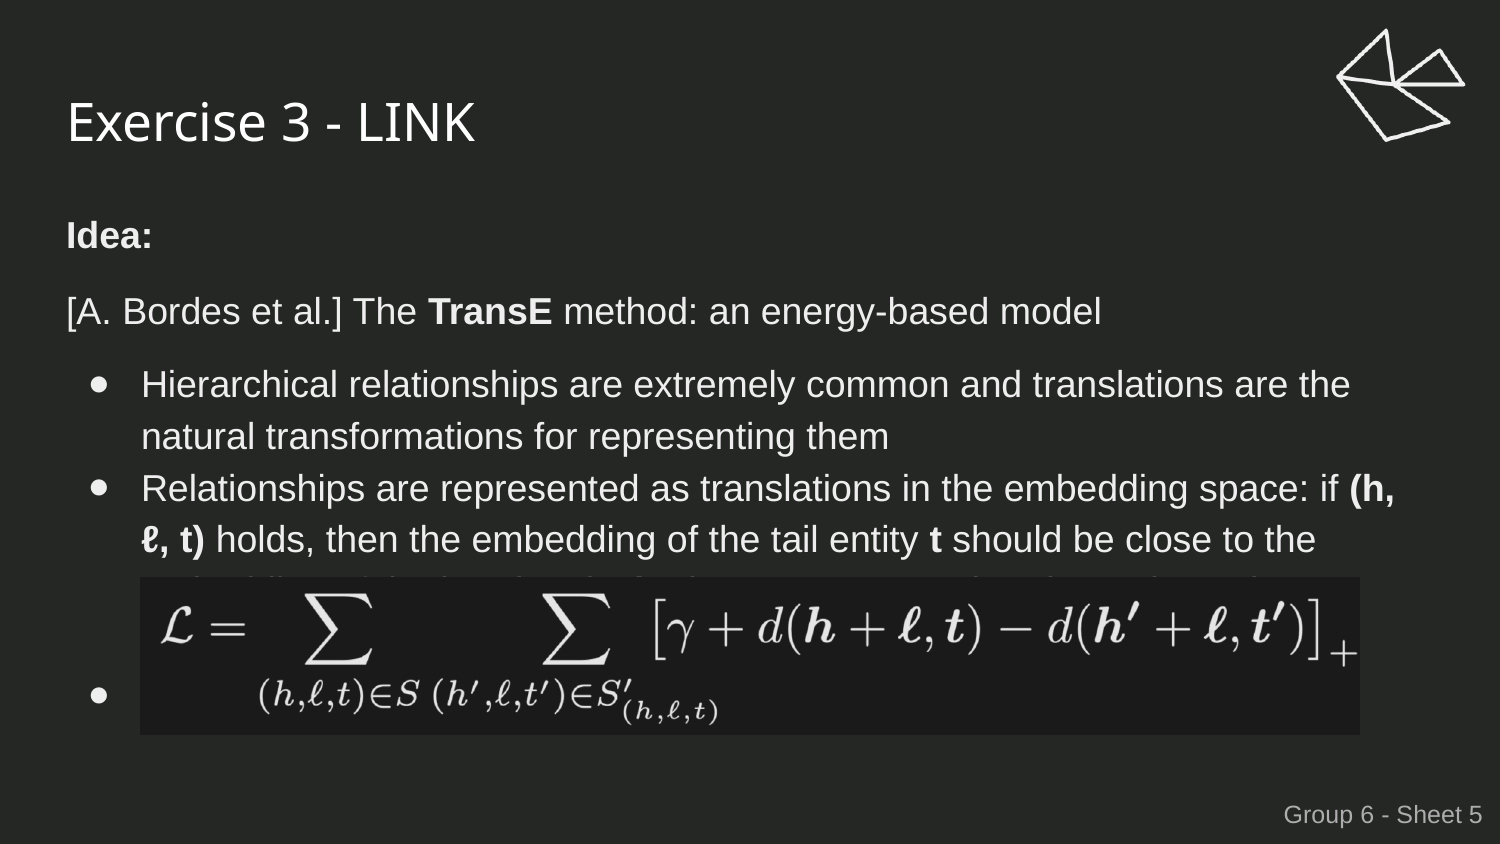

# Exercise 3 - LINK
Idea:
[A. Bordes et al.] The TransE method: an energy-based model
Hierarchical relationships are extremely common and translations are the natural transformations for representing them
Relationships are represented as translations in the embedding space: if (h, ℓ, t) holds, then the embedding of the tail entity t should be close to the embedding of the head entity h plus some vector that depends on the relationship ℓ.
Energy function:
Group 6 - Sheet 5